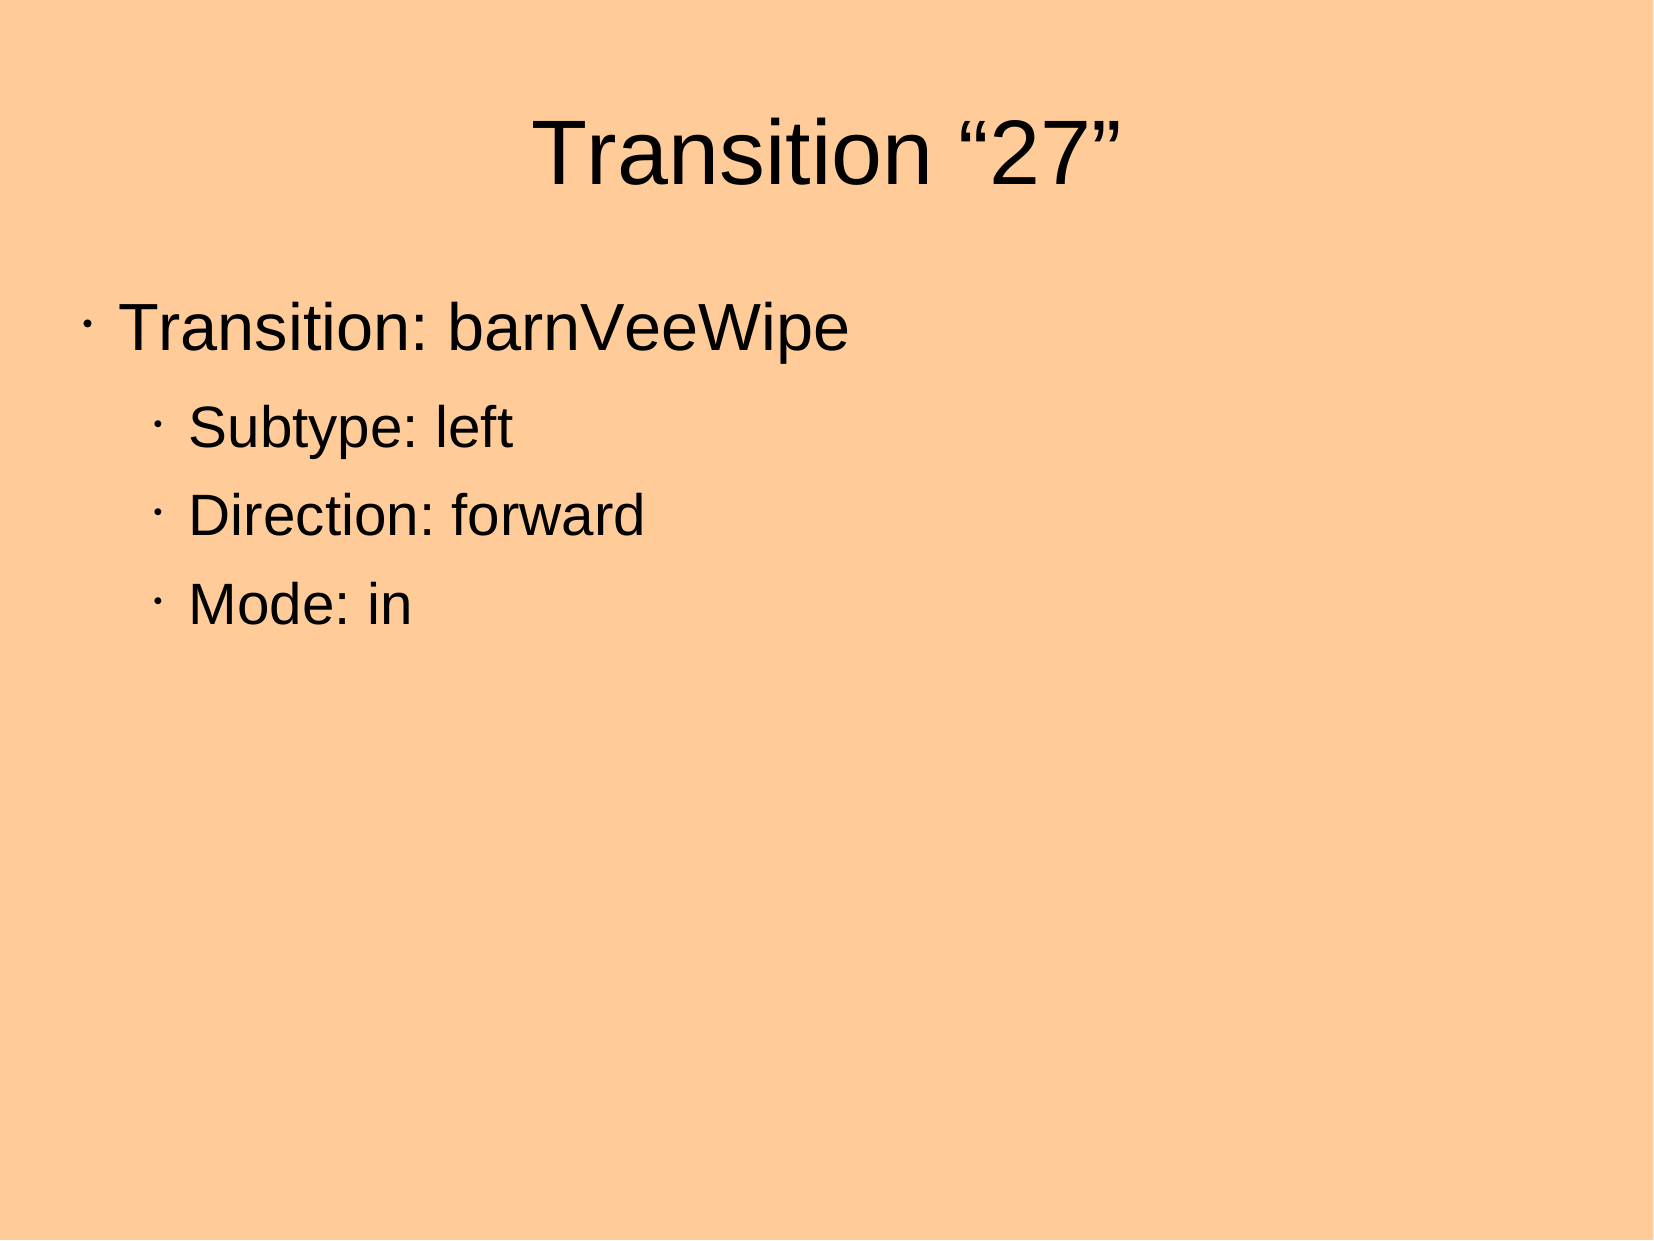

# Transition “27”
Transition: barnVeeWipe
Subtype: left
Direction: forward
Mode: in